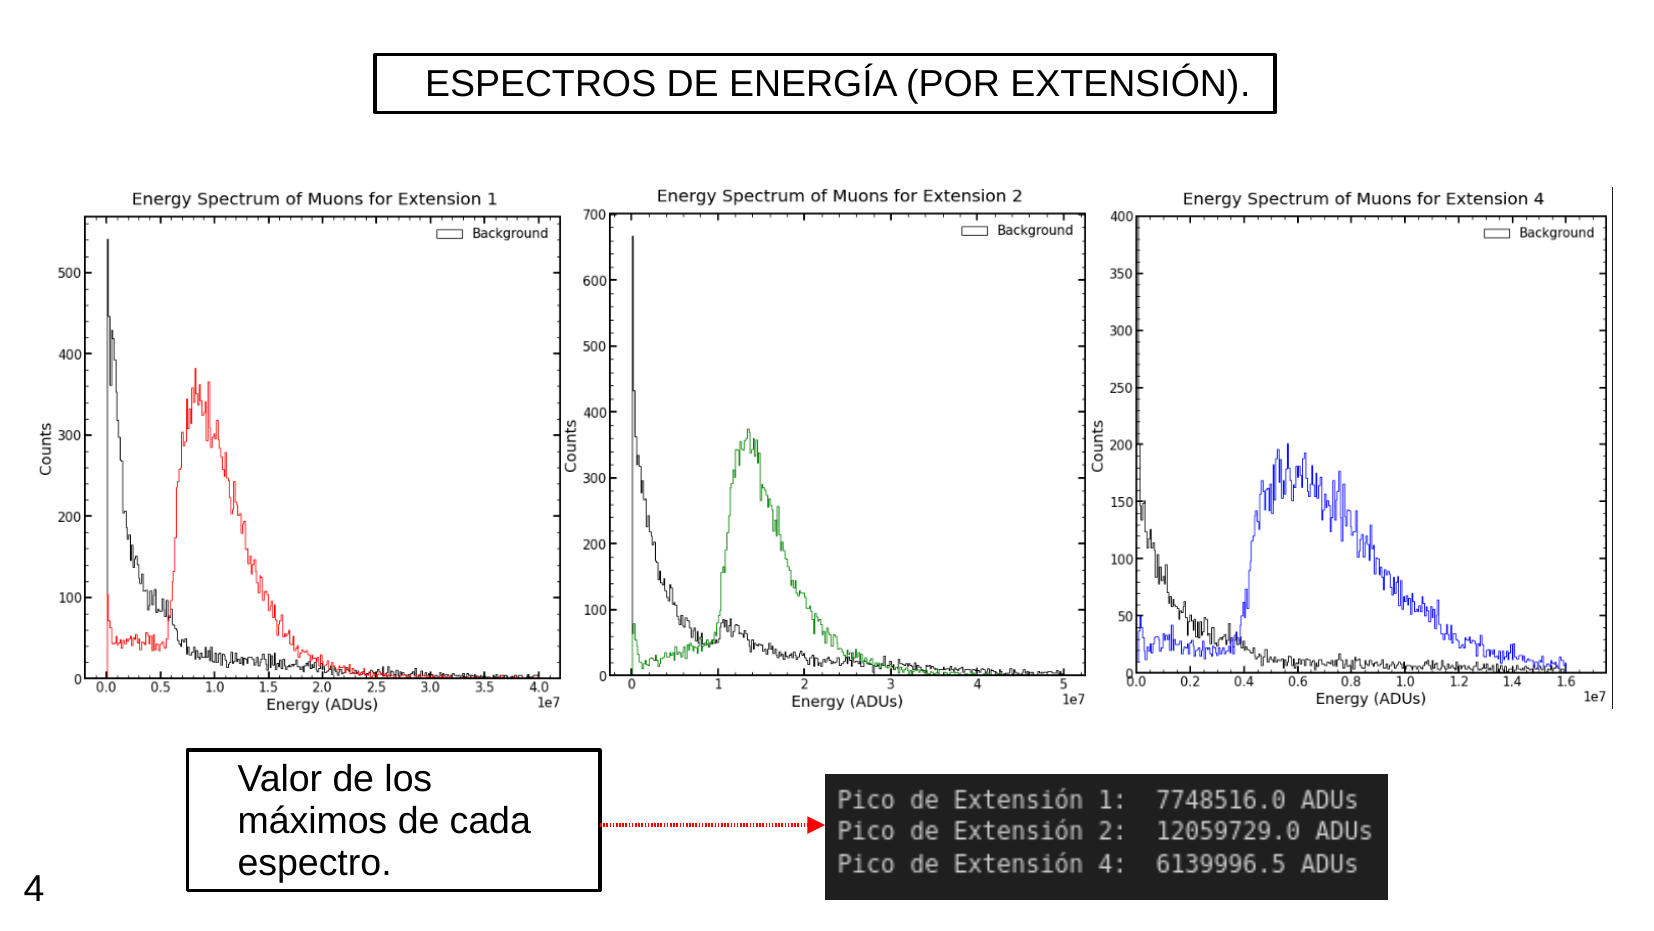

ESPECTROS DE ENERGÍA (POR EXTENSIÓN).
Valor de los máximos de cada espectro.